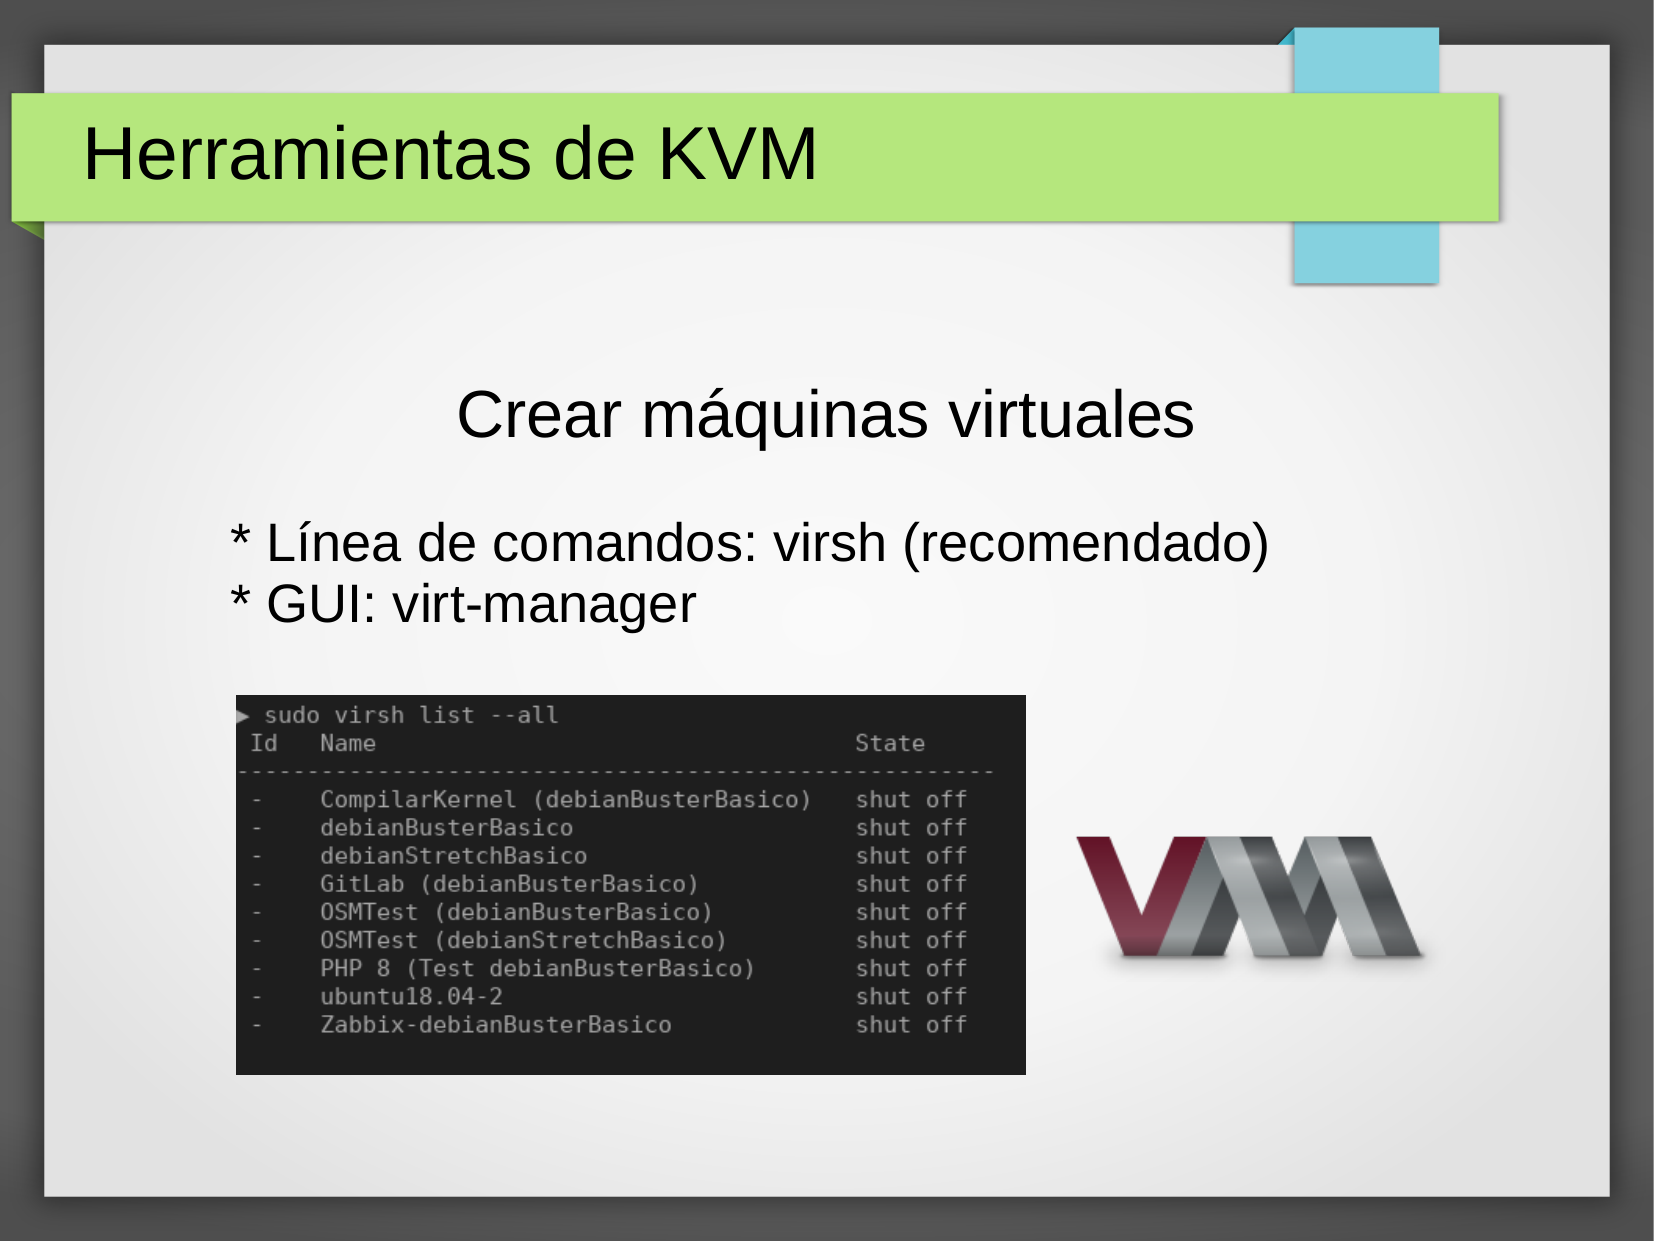

# Herramientas de KVM
Crear máquinas virtuales
		* Línea de comandos: virsh (recomendado)
		* GUI: virt-manager